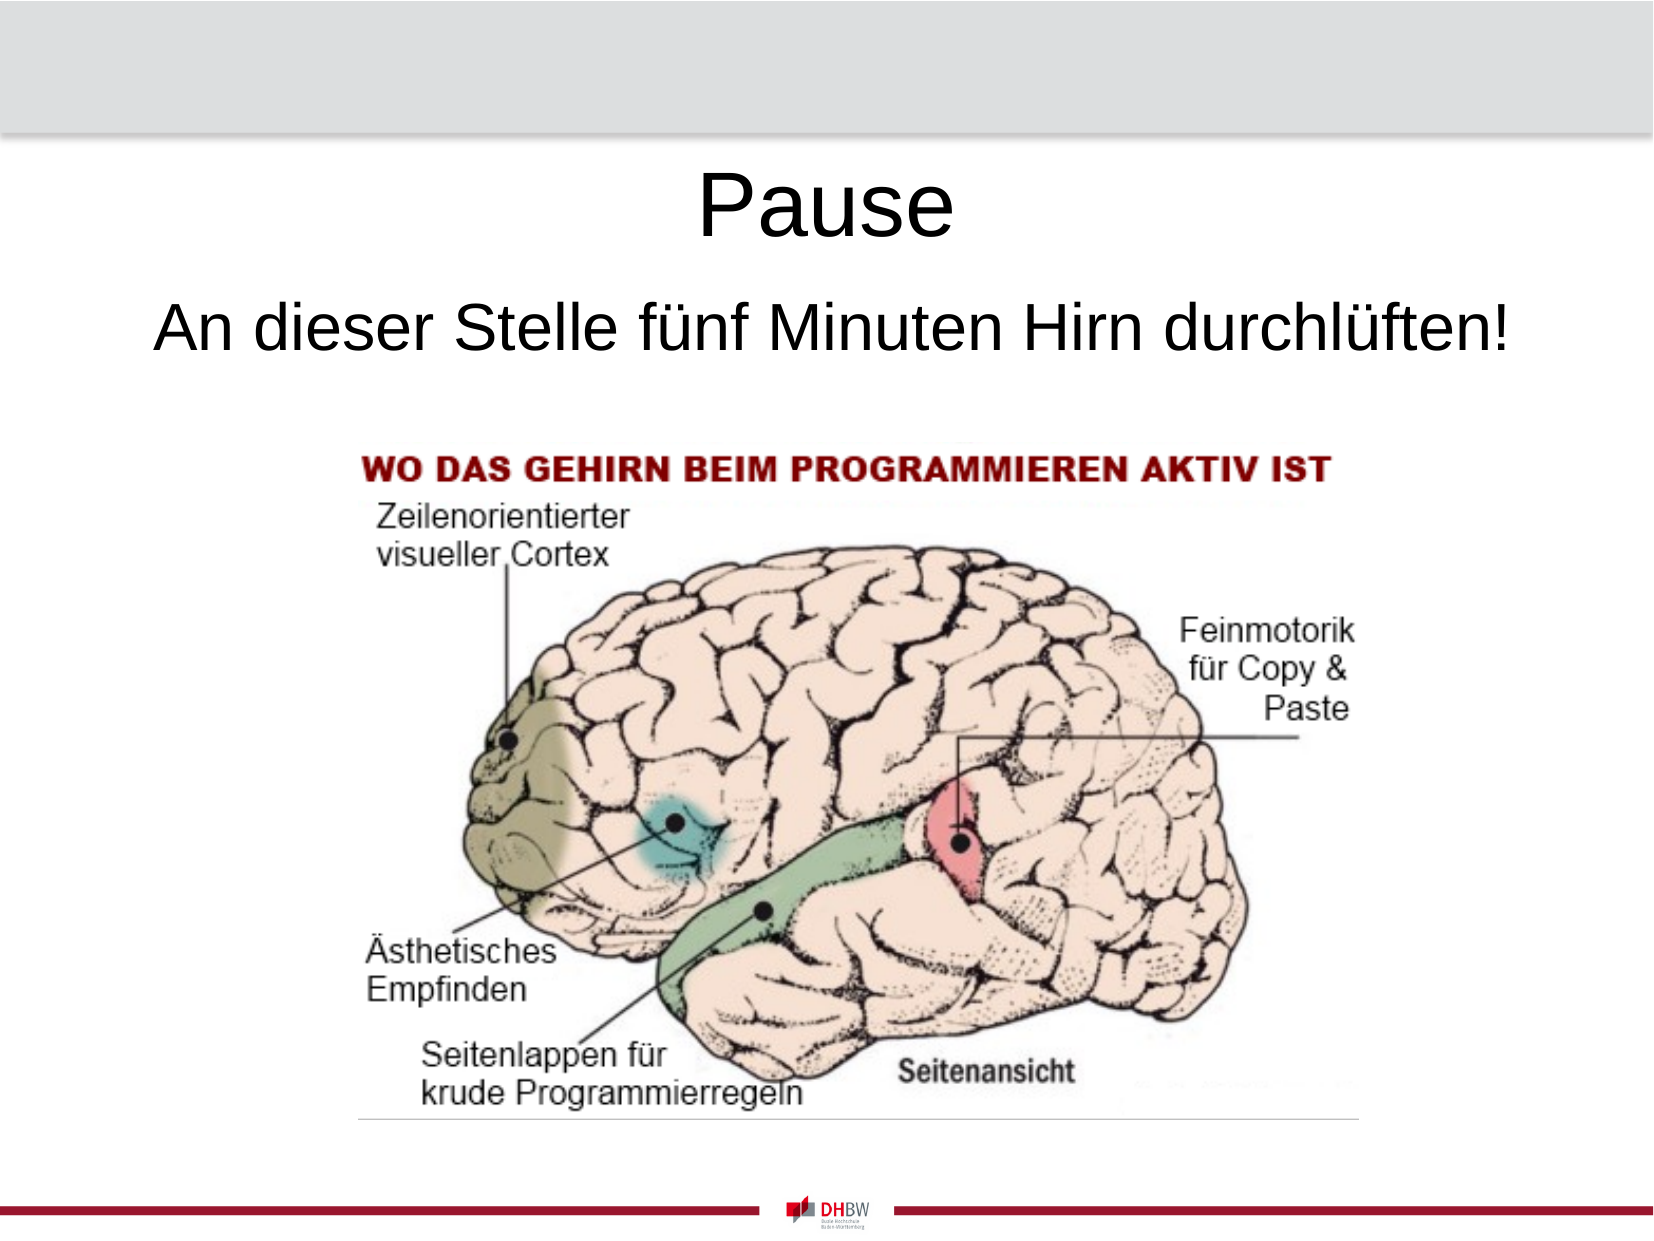

# Pause
An dieser Stelle fünf Minuten Hirn durchlüften!